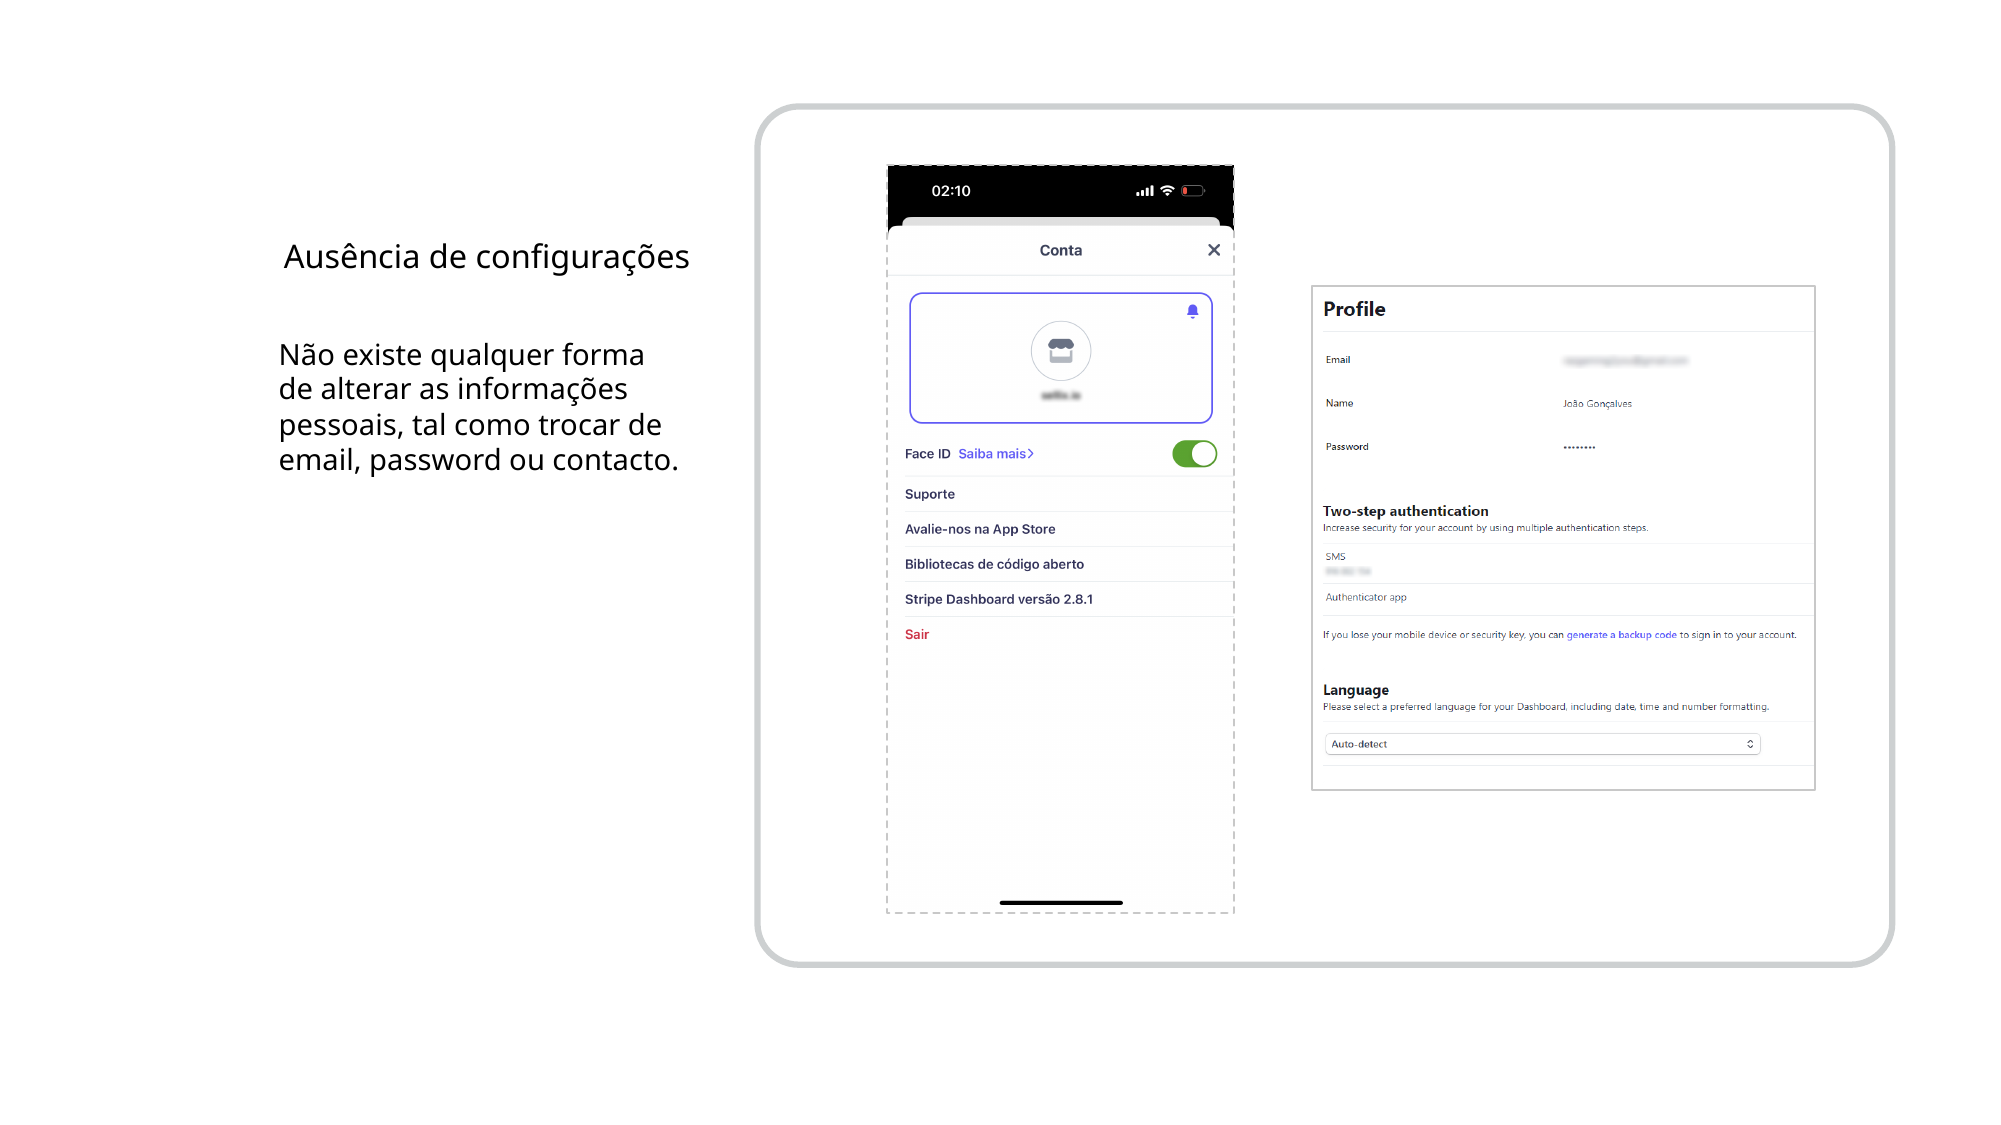

Ausência de configurações
Não existe qualquer forma de alterar as informações pessoais, tal como trocar de email, password ou contacto.